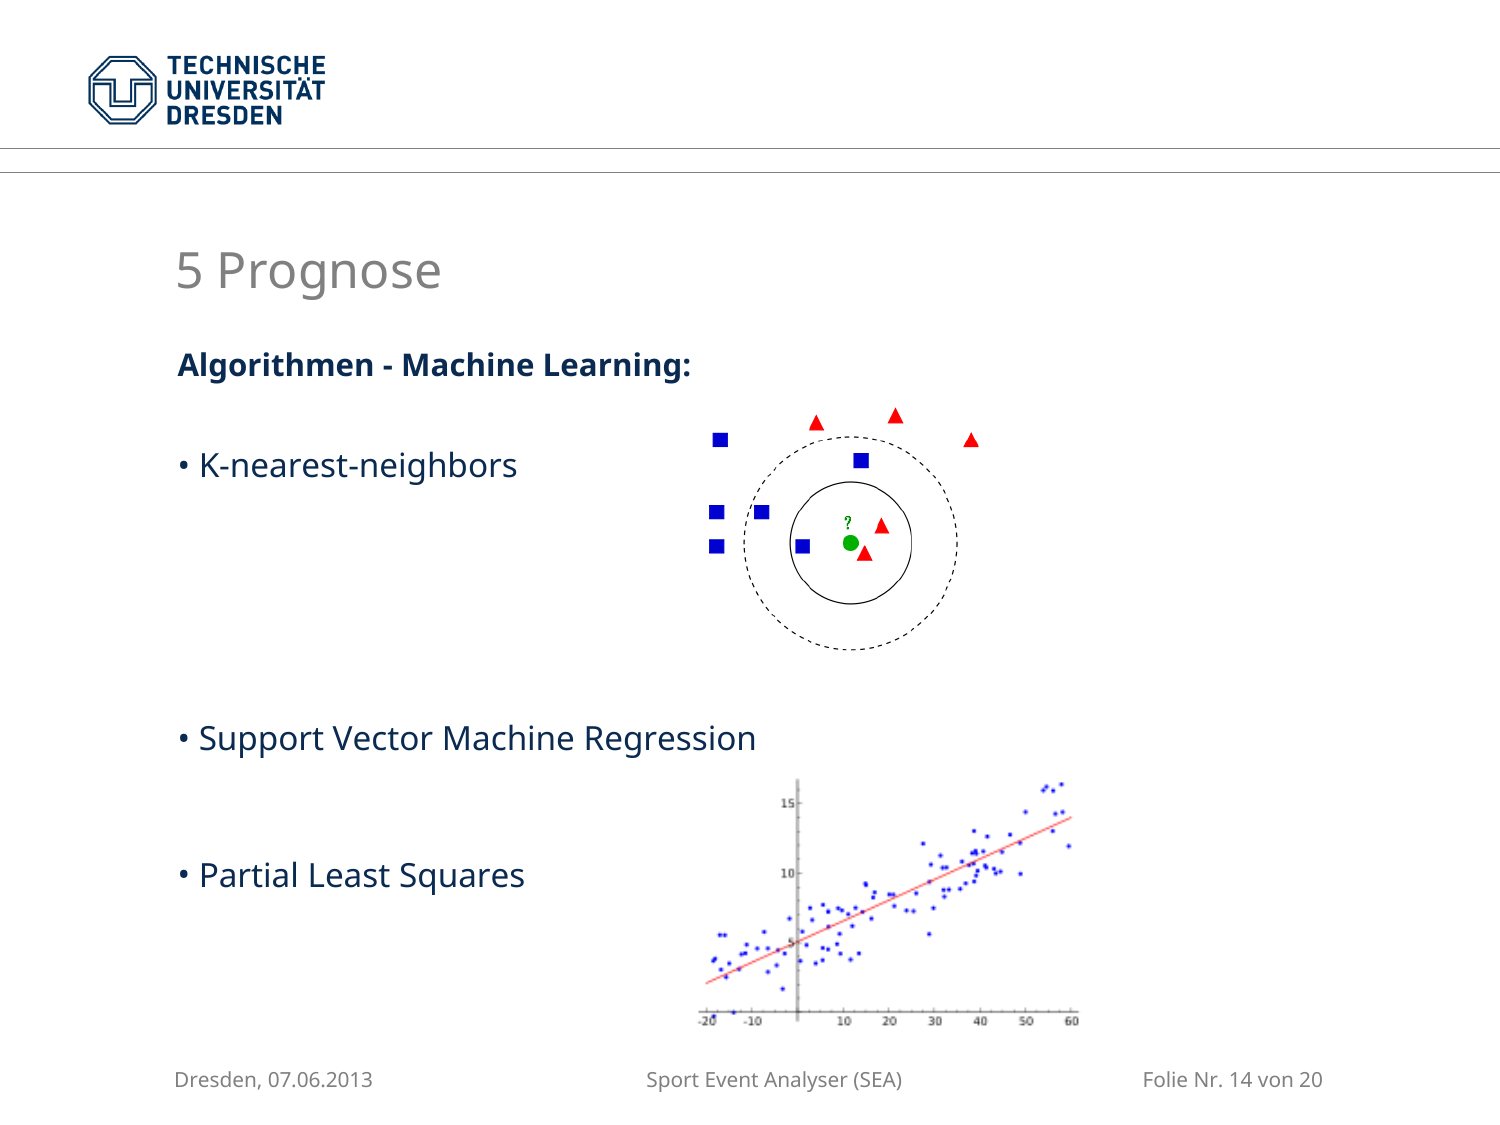

# 5 Prognose
Algorithmen - Machine Learning:
 K-nearest-neighbors
 Support Vector Machine Regression
 Partial Least Squares
Dresden, 07.06.2013